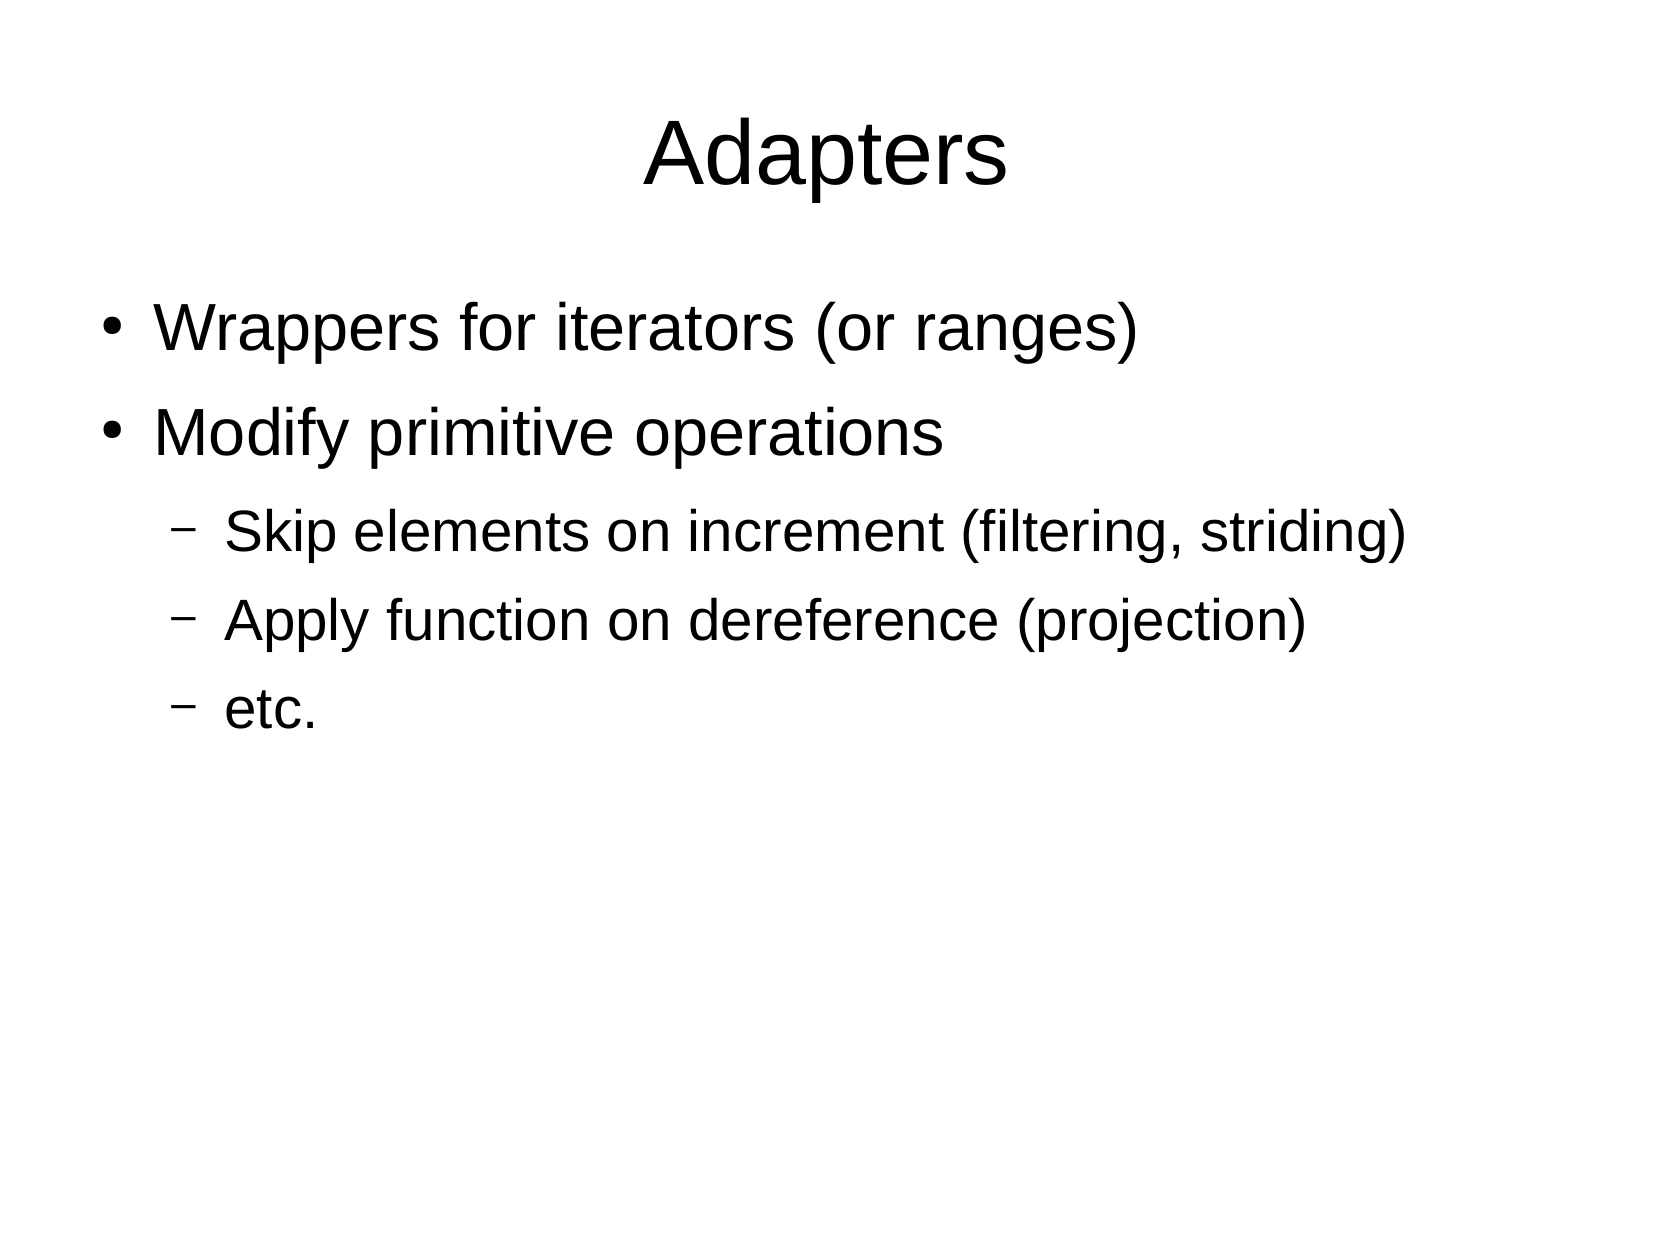

# Adapters
Wrappers for iterators (or ranges)
Modify primitive operations
Skip elements on increment (filtering, striding)
Apply function on dereference (projection)
etc.